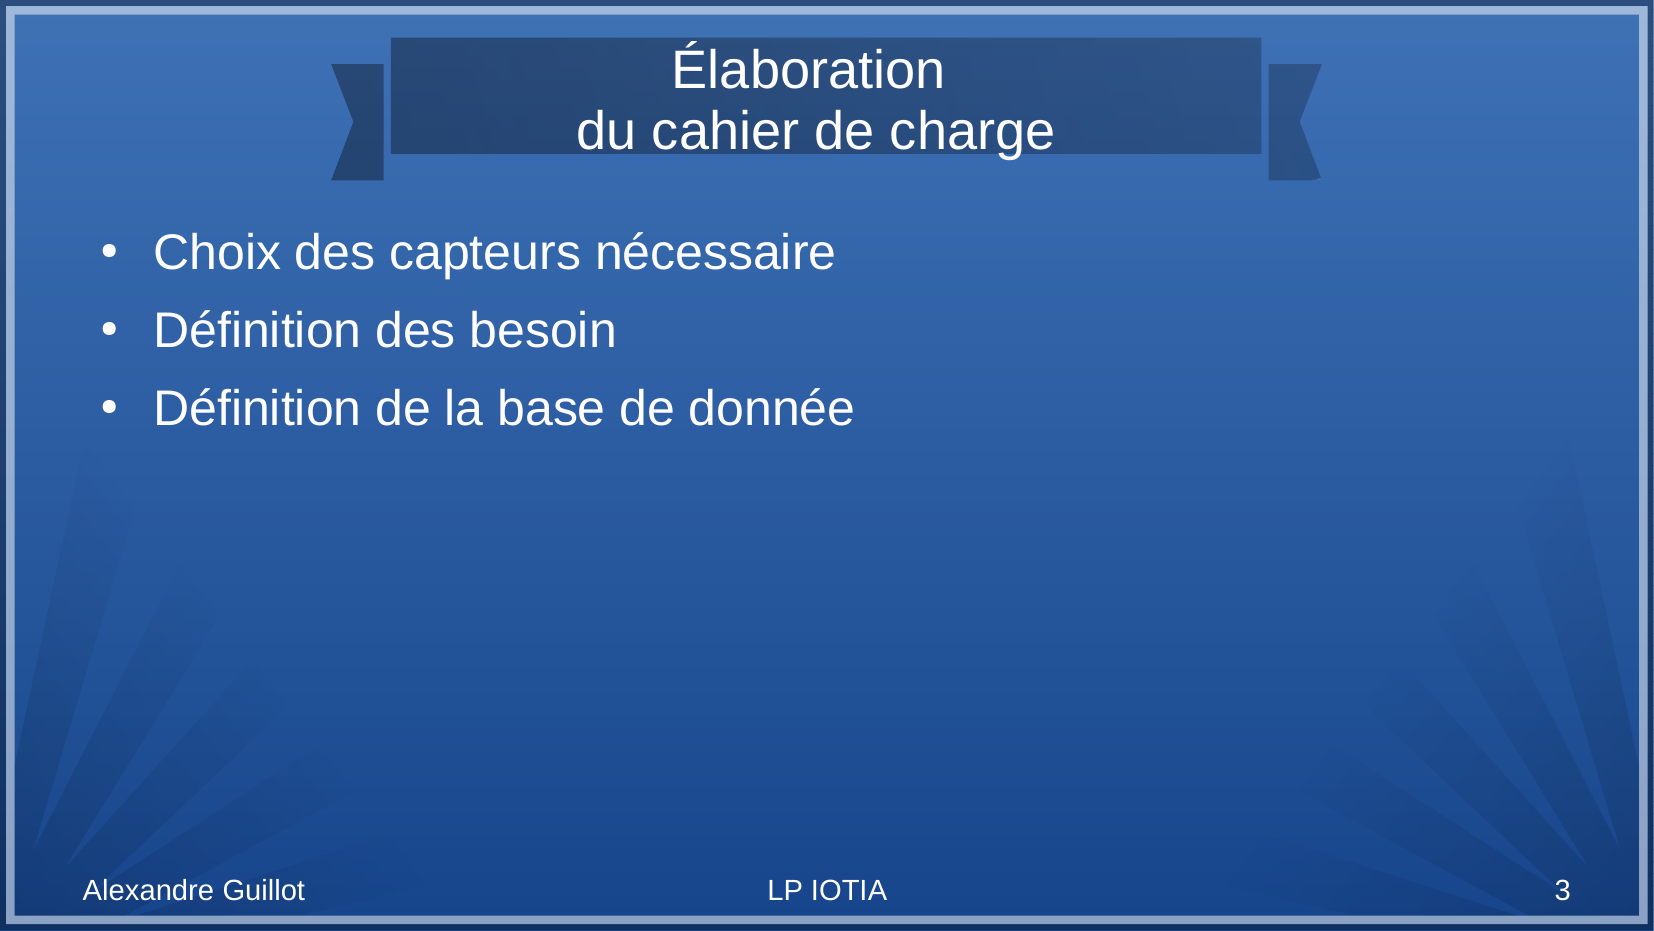

# Élaboration du cahier de charge
Choix des capteurs nécessaire
Définition des besoin
Définition de la base de donnée
Alexandre Guillot
LP IOTIA
3